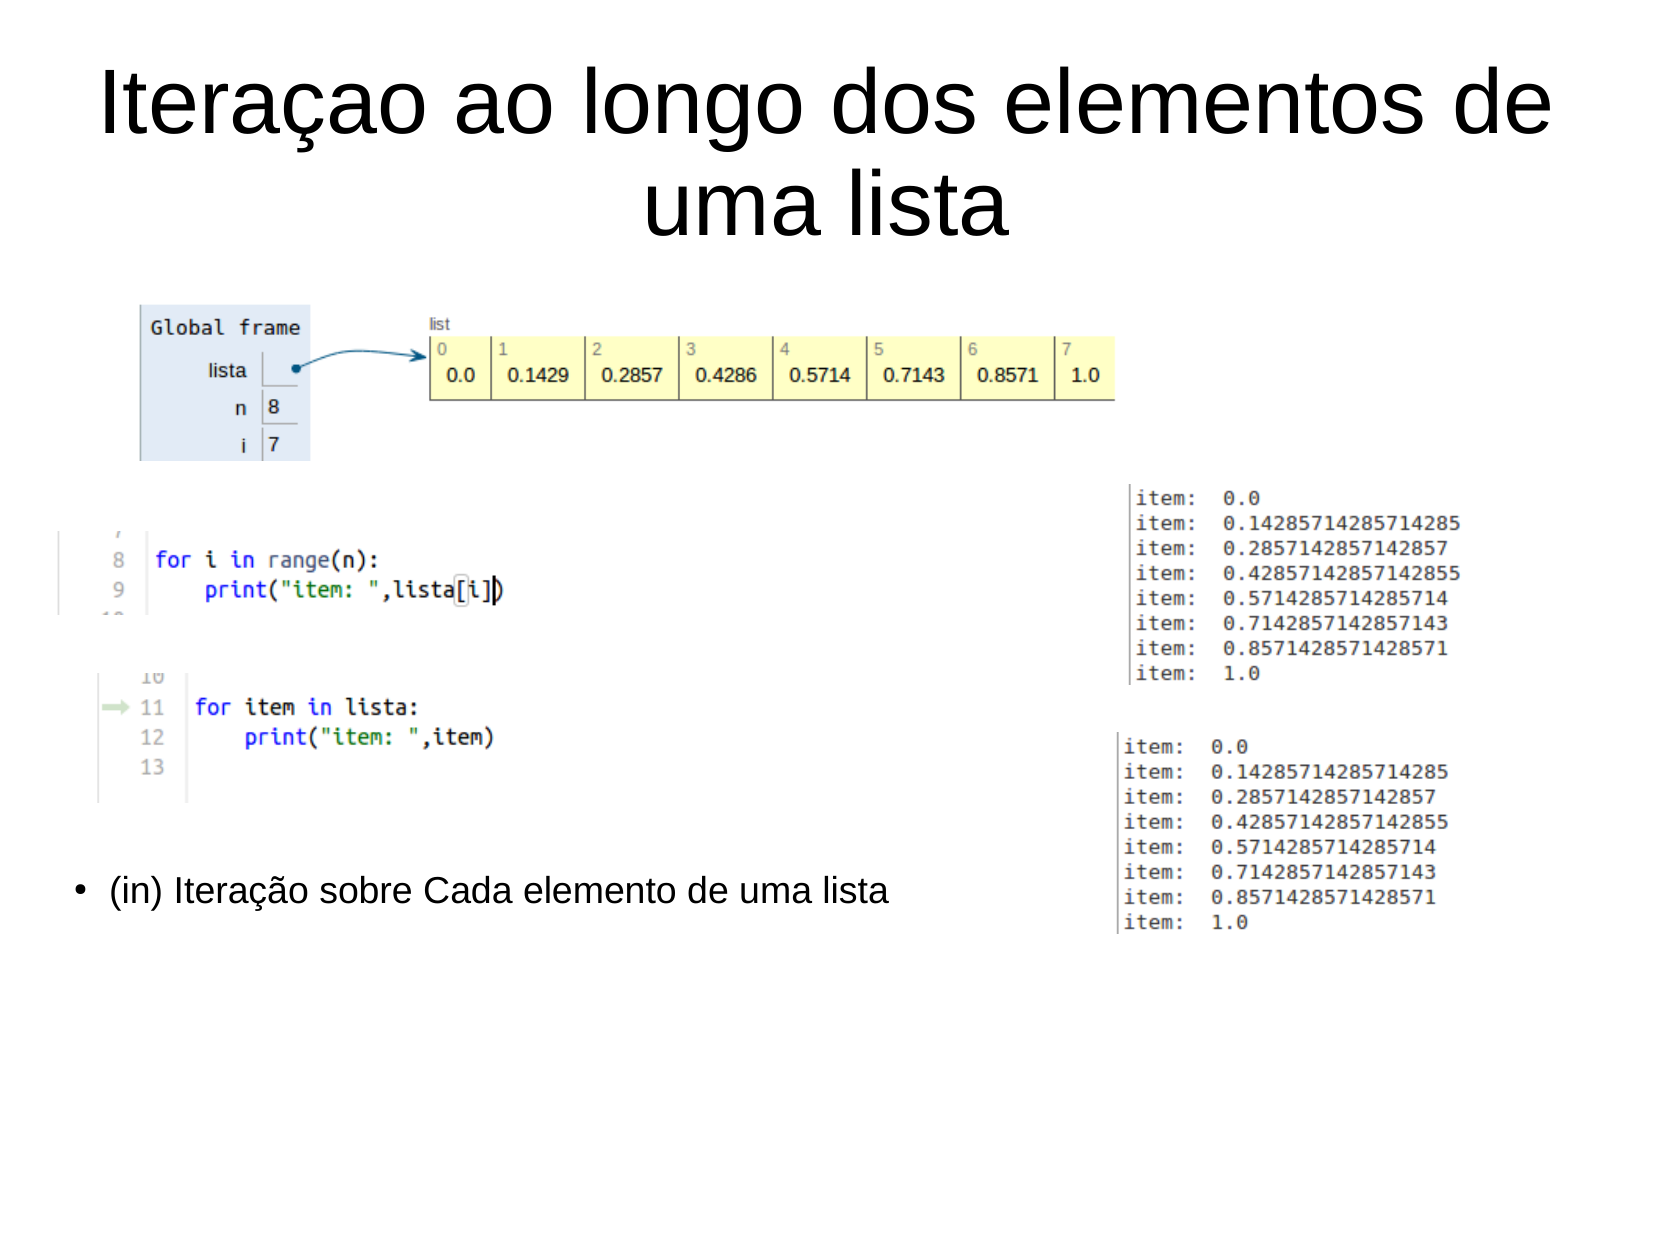

# Iteraçao ao longo dos elementos de uma lista
(in) Iteração sobre Cada elemento de uma lista